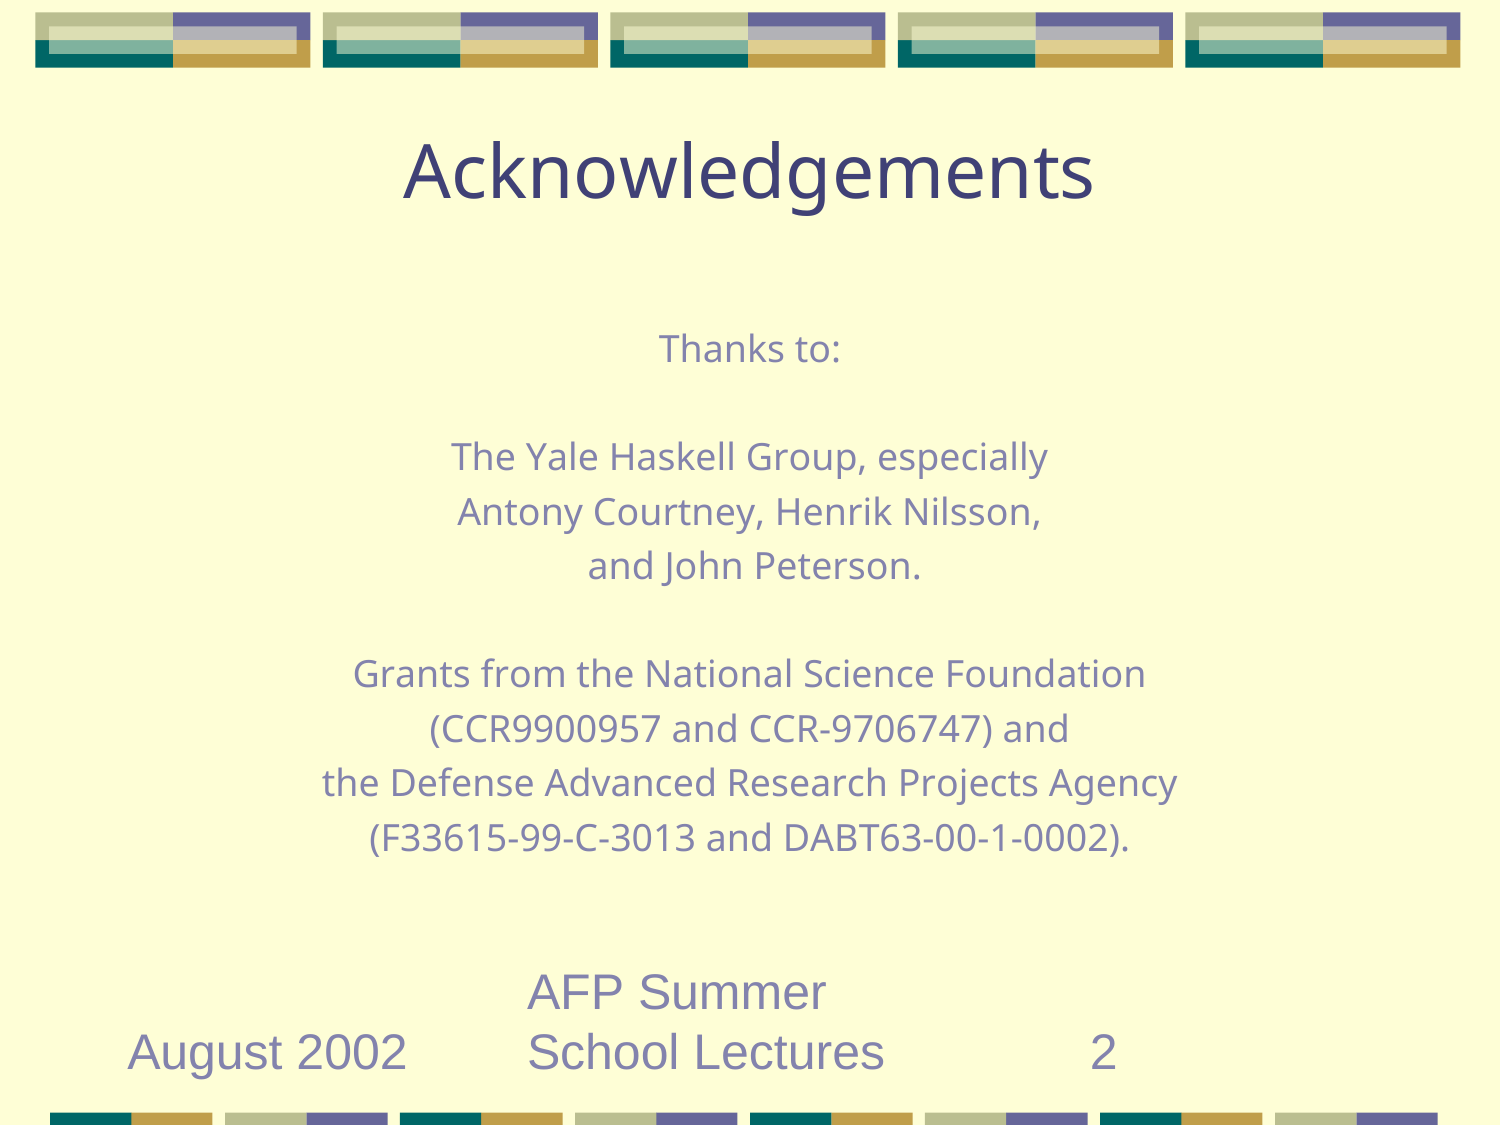

# Acknowledgements
Thanks to:
The Yale Haskell Group, especially
Antony Courtney, Henrik Nilsson,
 and John Peterson.
Grants from the National Science Foundation
(CCR9900957 and CCR-9706747) and
the Defense Advanced Research Projects Agency
(F33615-99-C-3013 and DABT63-00-1-0002).
August 2002
2